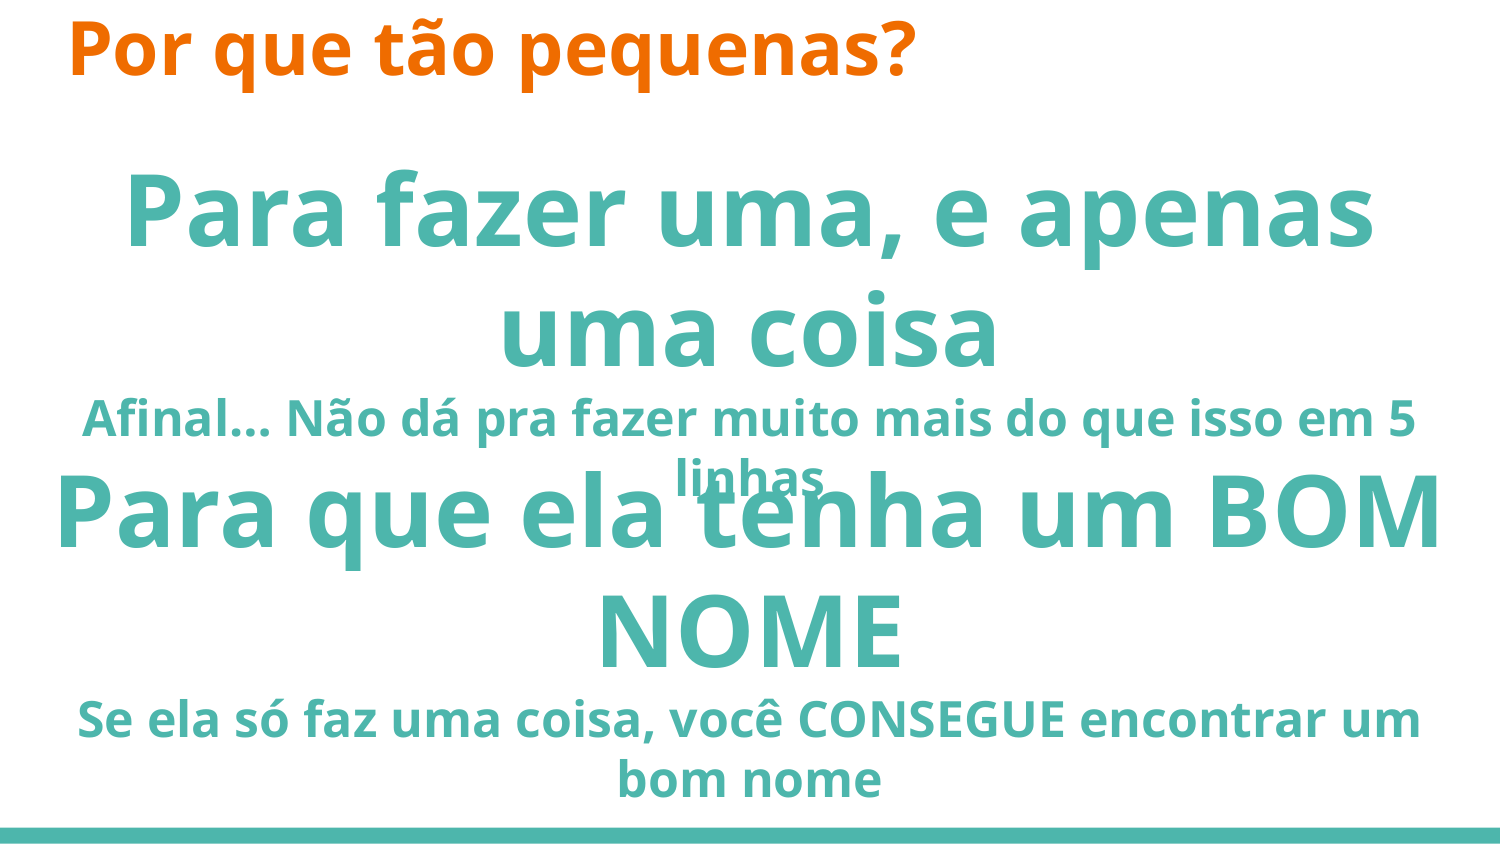

# Por que tão pequenas?
Para fazer uma, e apenas uma coisa
Afinal… Não dá pra fazer muito mais do que isso em 5 linhas
Para que ela tenha um BOM NOME
Se ela só faz uma coisa, você CONSEGUE encontrar um bom nome